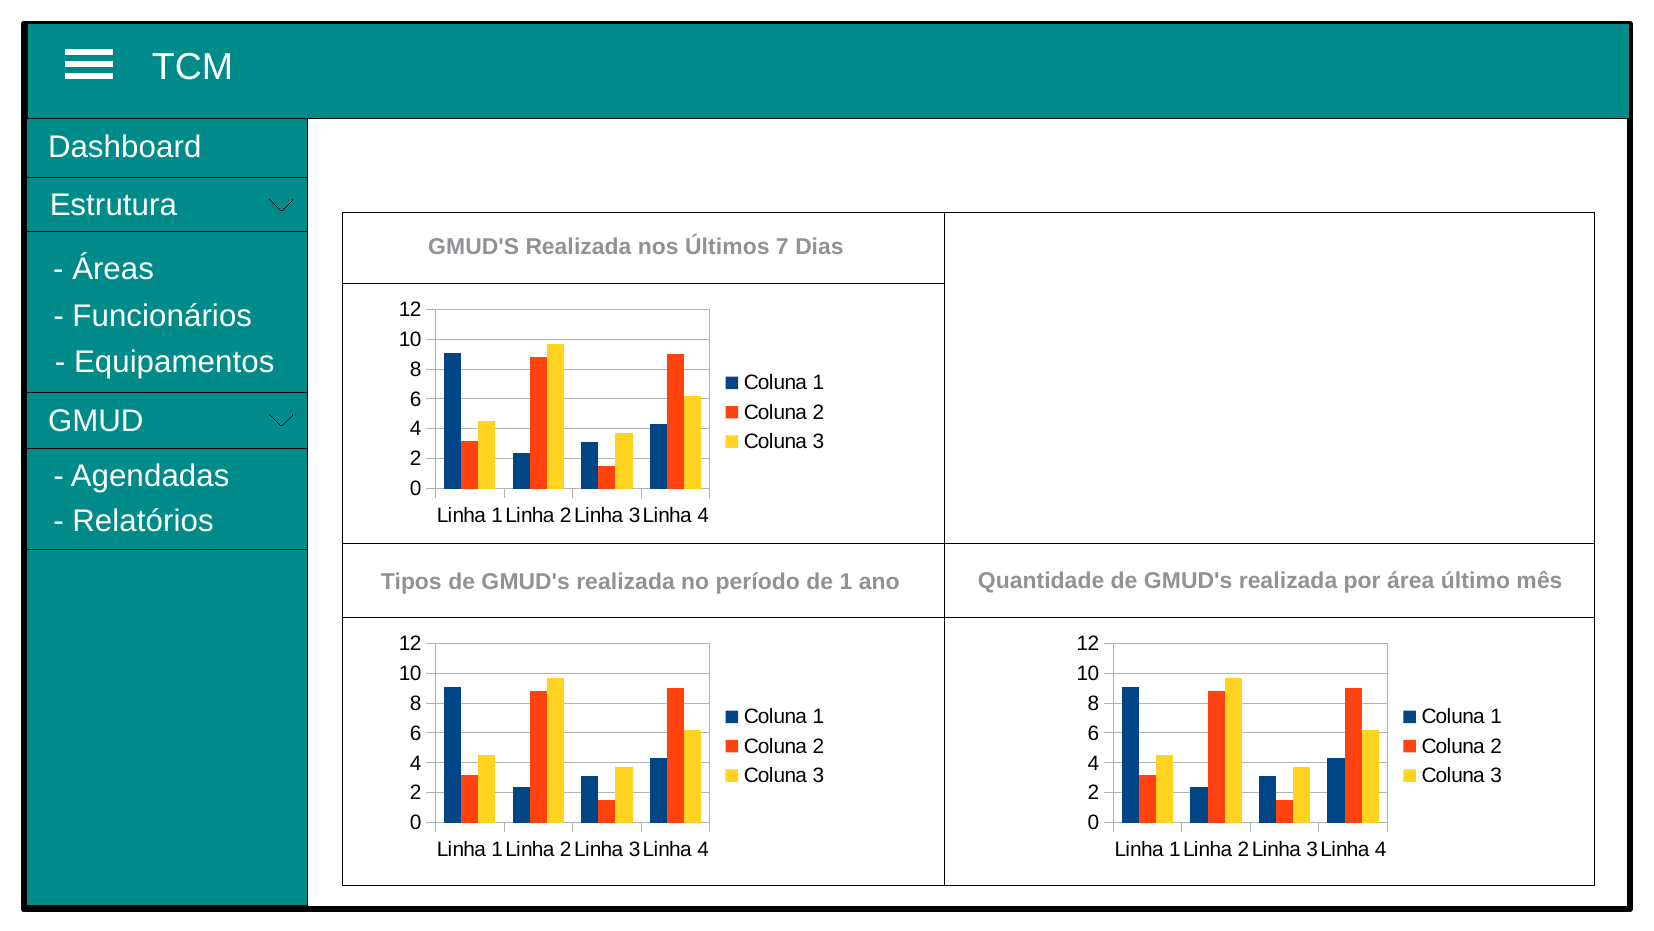

TCM
Dashboard
Estrutura
GMUD'S Realizada nos Últimos 7 Dias
- Áreas
- Funcionários
### Chart
| Category | Coluna 1 | Coluna 2 | Coluna 3 |
|---|---|---|---|
| Linha 1 | 9.1 | 3.2 | 4.54 |
| Linha 2 | 2.4 | 8.8 | 9.65 |
| Linha 3 | 3.1 | 1.5 | 3.7 |
| Linha 4 | 4.3 | 9.02 | 6.2 |- Equipamentos
GMUD
- Agendadas
- Relatórios
 Quantidade de GMUD's realizada por área último mês
Tipos de GMUD's realizada no período de 1 ano
### Chart
| Category | Coluna 1 | Coluna 2 | Coluna 3 |
|---|---|---|---|
| Linha 1 | 9.1 | 3.2 | 4.54 |
| Linha 2 | 2.4 | 8.8 | 9.65 |
| Linha 3 | 3.1 | 1.5 | 3.7 |
| Linha 4 | 4.3 | 9.02 | 6.2 |
### Chart
| Category | Coluna 1 | Coluna 2 | Coluna 3 |
|---|---|---|---|
| Linha 1 | 9.1 | 3.2 | 4.54 |
| Linha 2 | 2.4 | 8.8 | 9.65 |
| Linha 3 | 3.1 | 1.5 | 3.7 |
| Linha 4 | 4.3 | 9.02 | 6.2 |